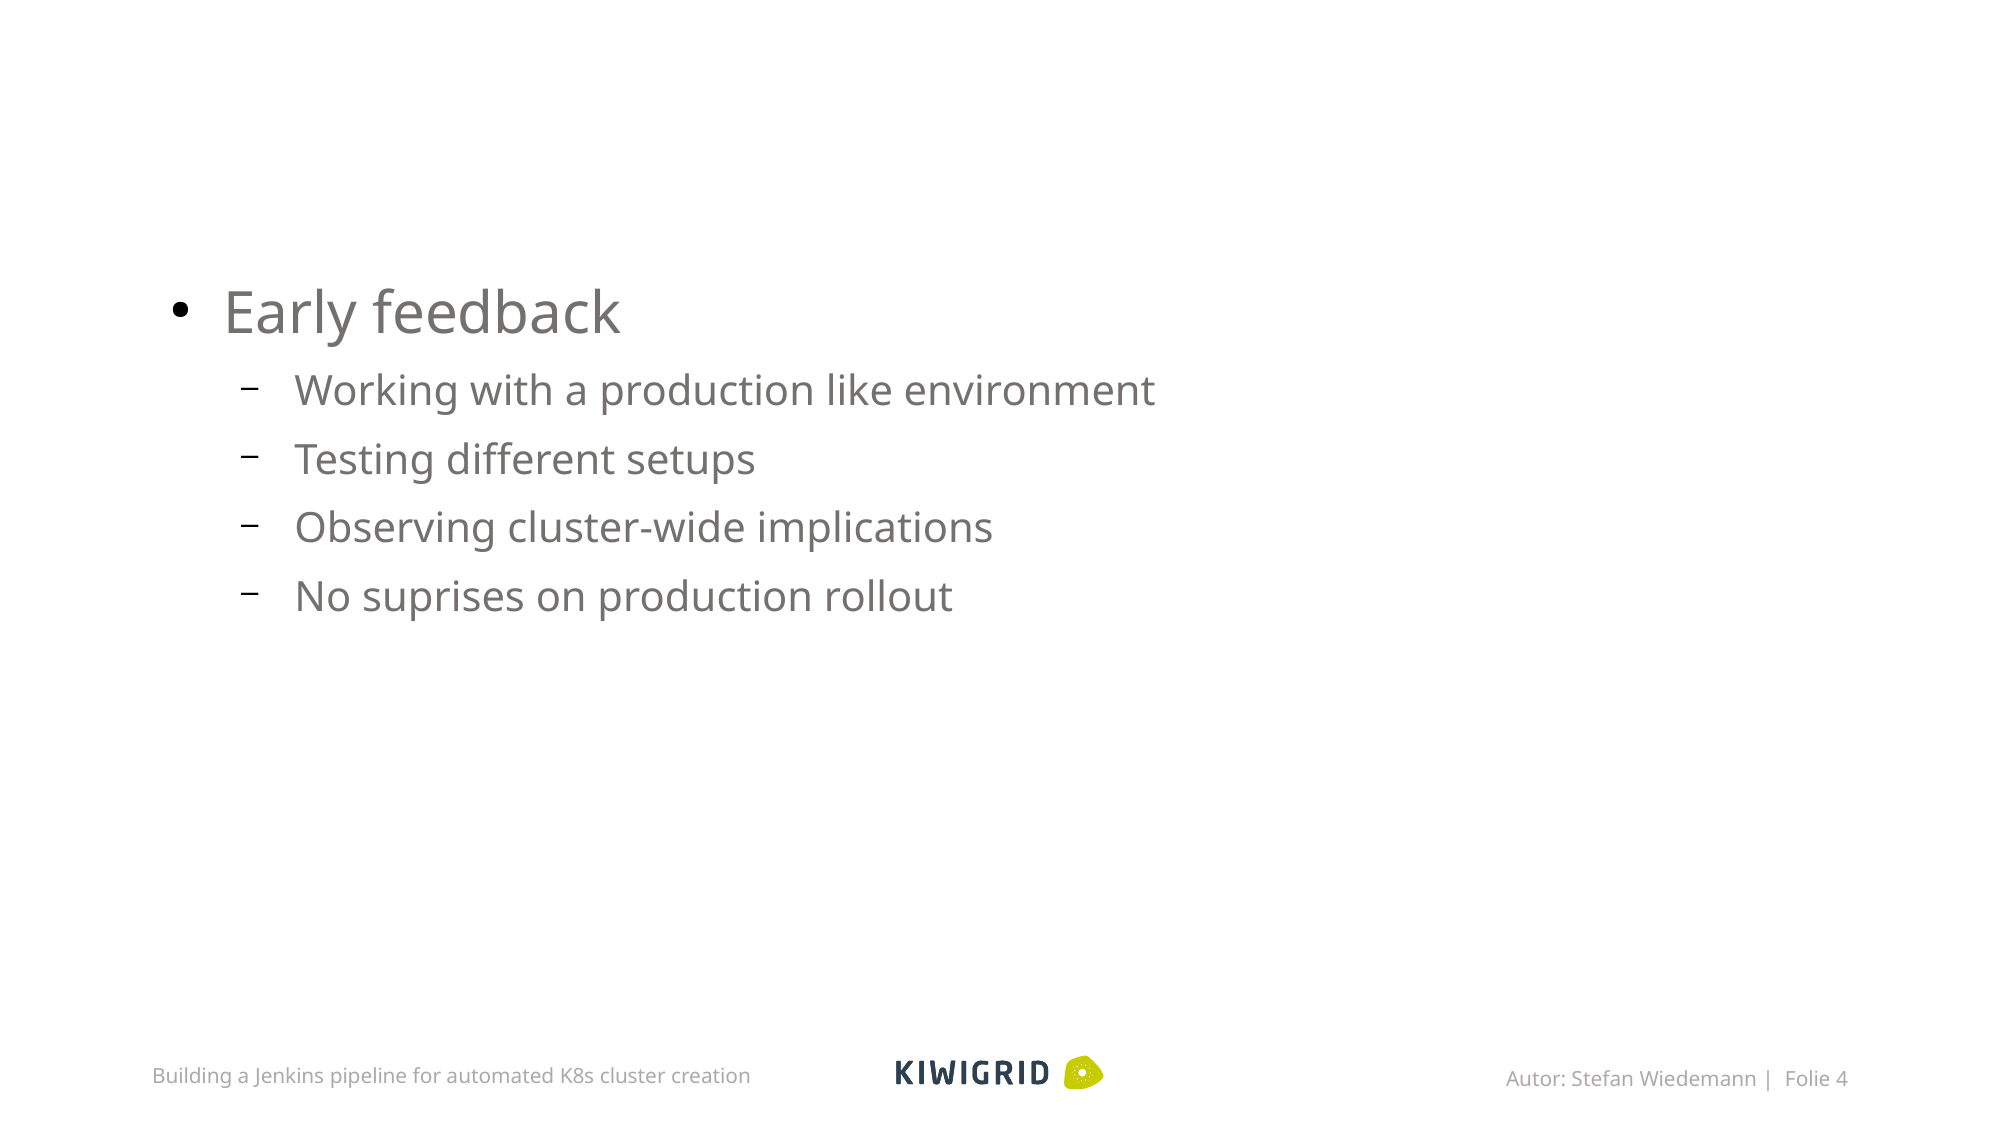

#
Early feedback
Working with a production like environment
Testing different setups
Observing cluster-wide implications
No suprises on production rollout